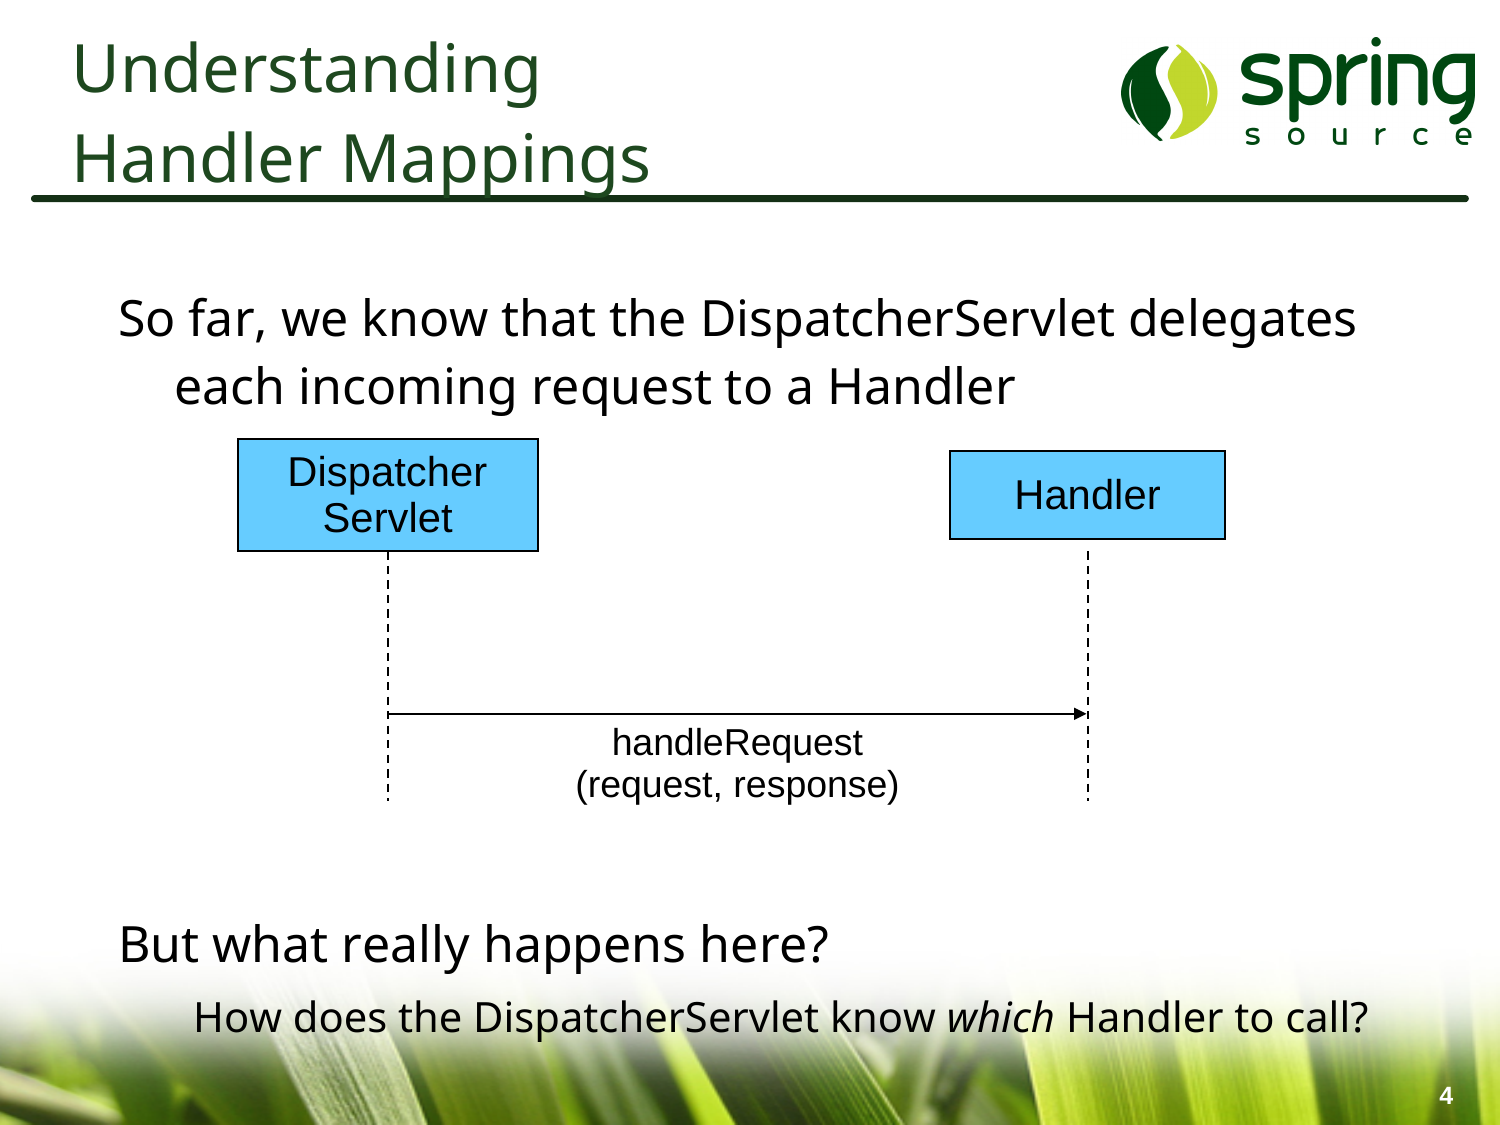

# Understanding Handler Mappings
So far, we know that the DispatcherServlet delegates each incoming request to a Handler
But what really happens here?
How does the DispatcherServlet know which Handler to call?
Dispatcher
Servlet
Handler
handleRequest
(request, response)